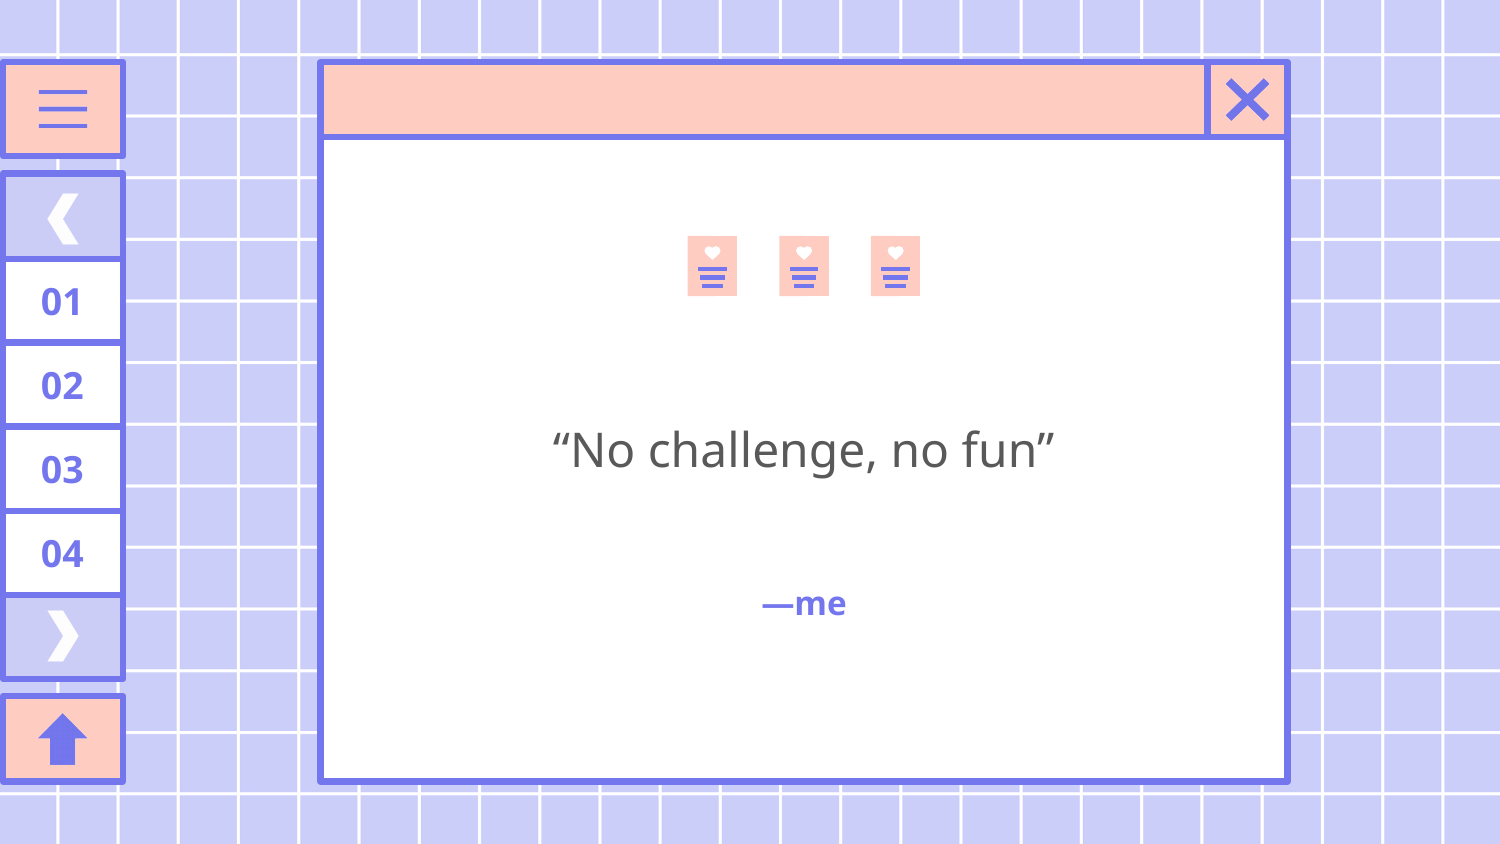

01
“No challenge, no fun”
02
03
04
# —me